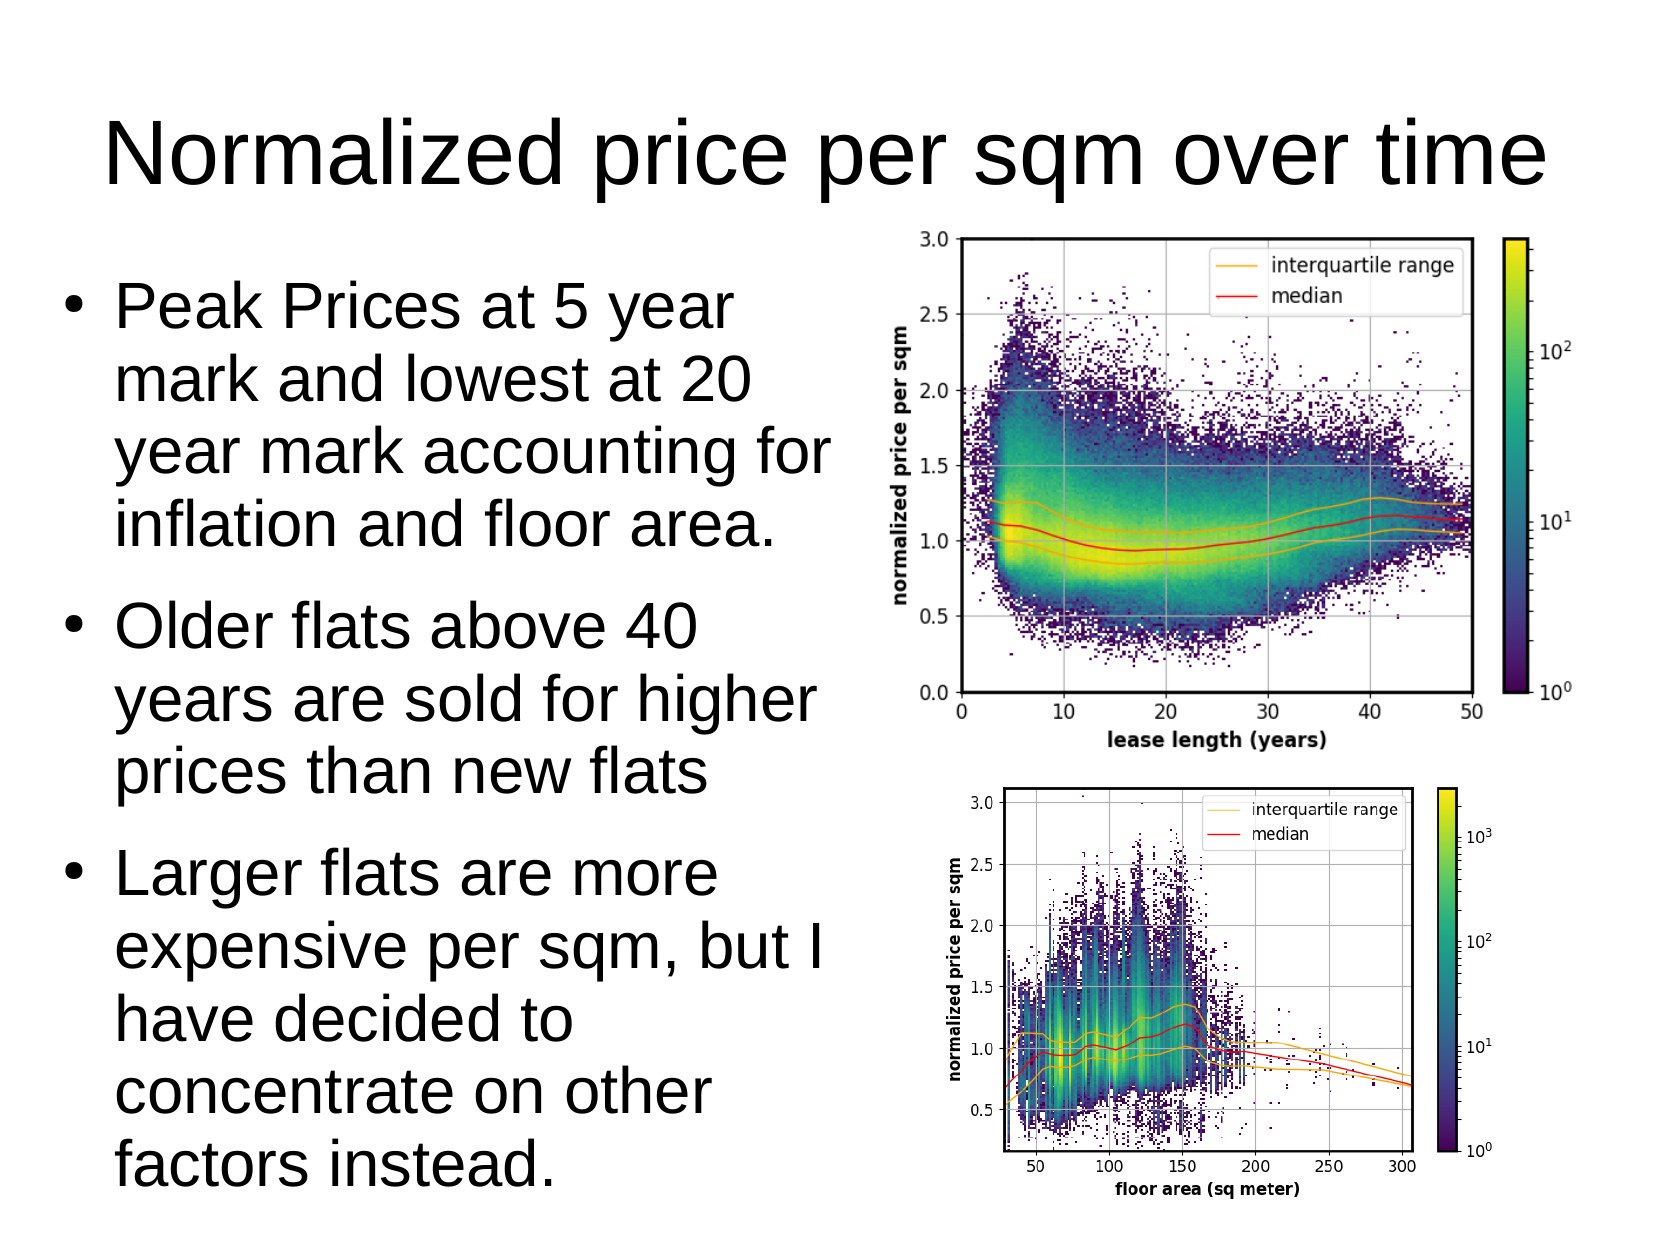

# Normalized price per sqm over time
Peak Prices at 5 year mark and lowest at 20 year mark accounting for inflation and floor area.
Older flats above 40 years are sold for higher prices than new flats
Larger flats are more expensive per sqm, but I have decided to concentrate on other factors instead.